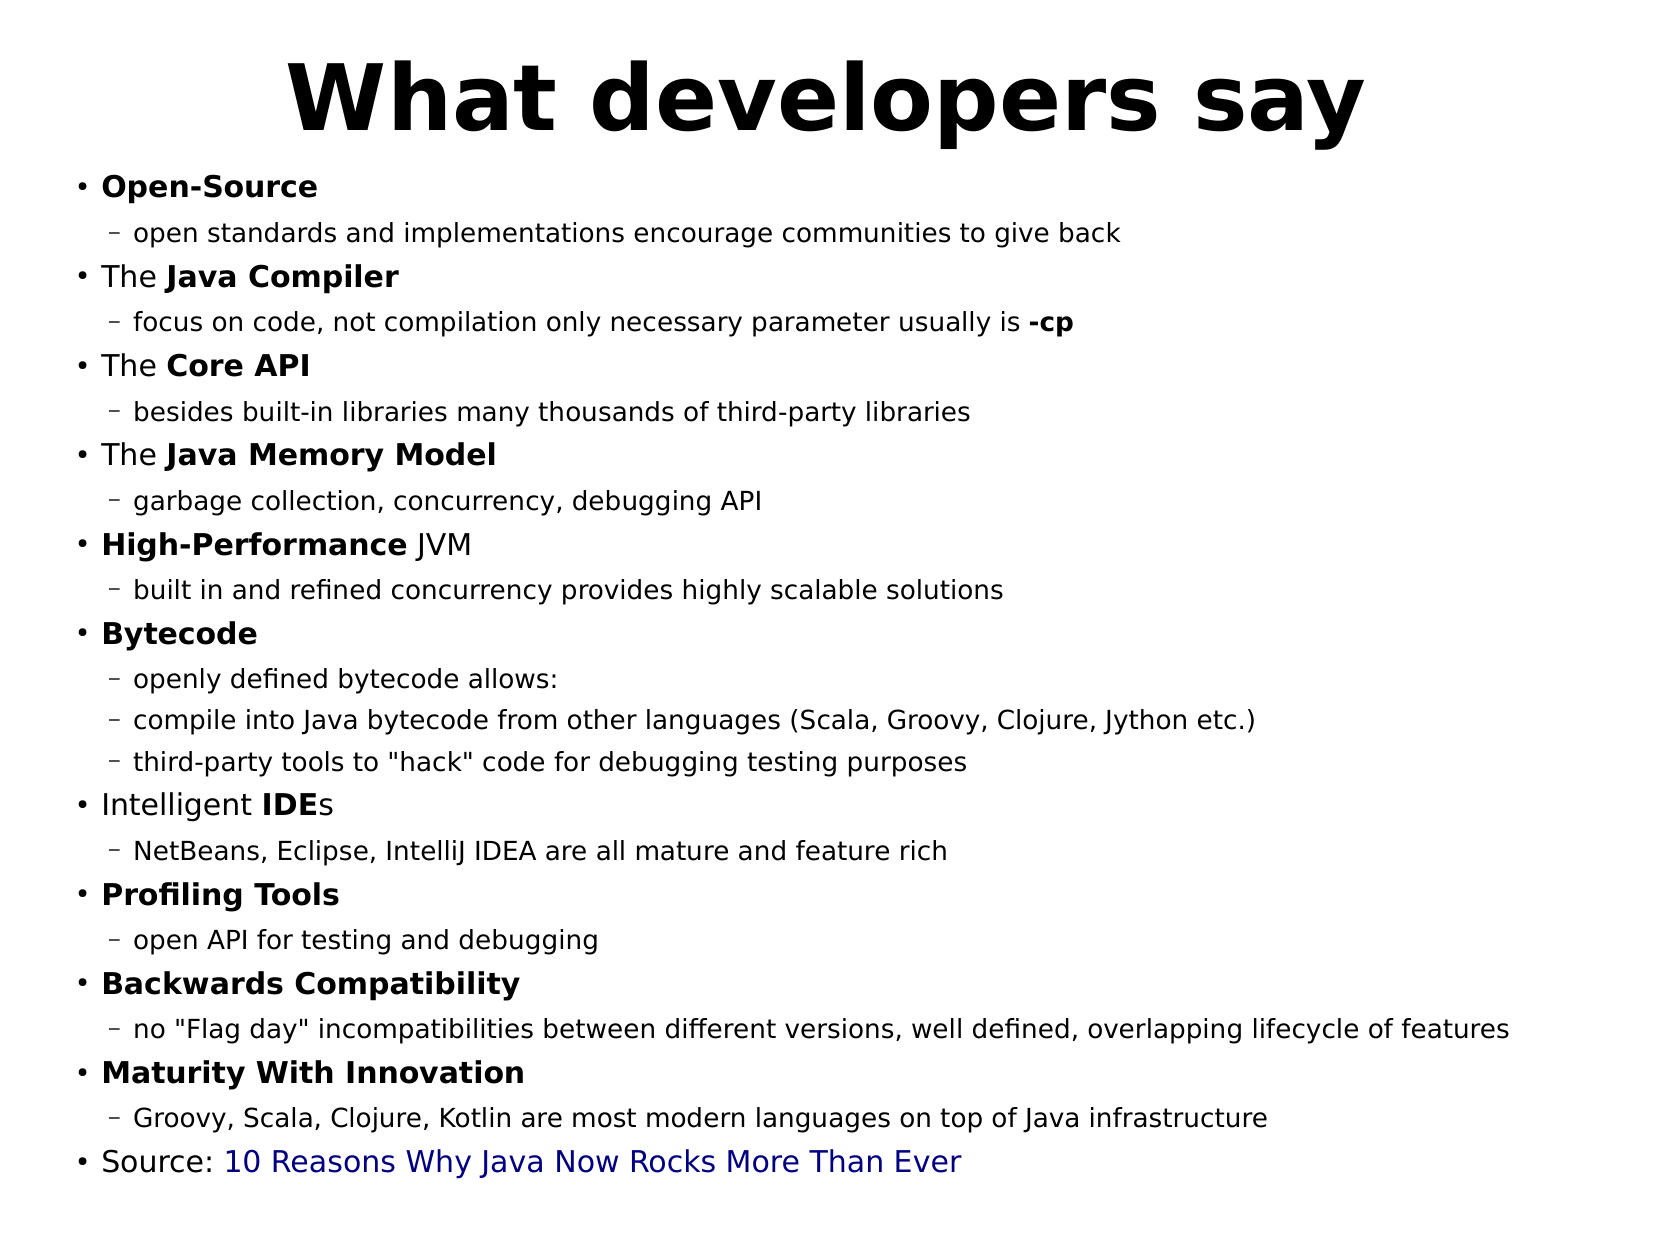

# What developers say
Open-Source
open standards and implementations encourage communities to give back
The Java Compiler
focus on code, not compilation only necessary parameter usually is -cp
The Core API
besides built-in libraries many thousands of third-party libraries
The Java Memory Model
garbage collection, concurrency, debugging API
High-Performance JVM
built in and refined concurrency provides highly scalable solutions
Bytecode
openly defined bytecode allows:
compile into Java bytecode from other languages (Scala, Groovy, Clojure, Jython etc.)
third-party tools to "hack" code for debugging testing purposes
Intelligent IDEs
NetBeans, Eclipse, IntelliJ IDEA are all mature and feature rich
Profiling Tools
open API for testing and debugging
Backwards Compatibility
no "Flag day" incompatibilities between different versions, well defined, overlapping lifecycle of features
Maturity With Innovation
Groovy, Scala, Clojure, Kotlin are most modern languages on top of Java infrastructure
Source: 10 Reasons Why Java Now Rocks More Than Ever